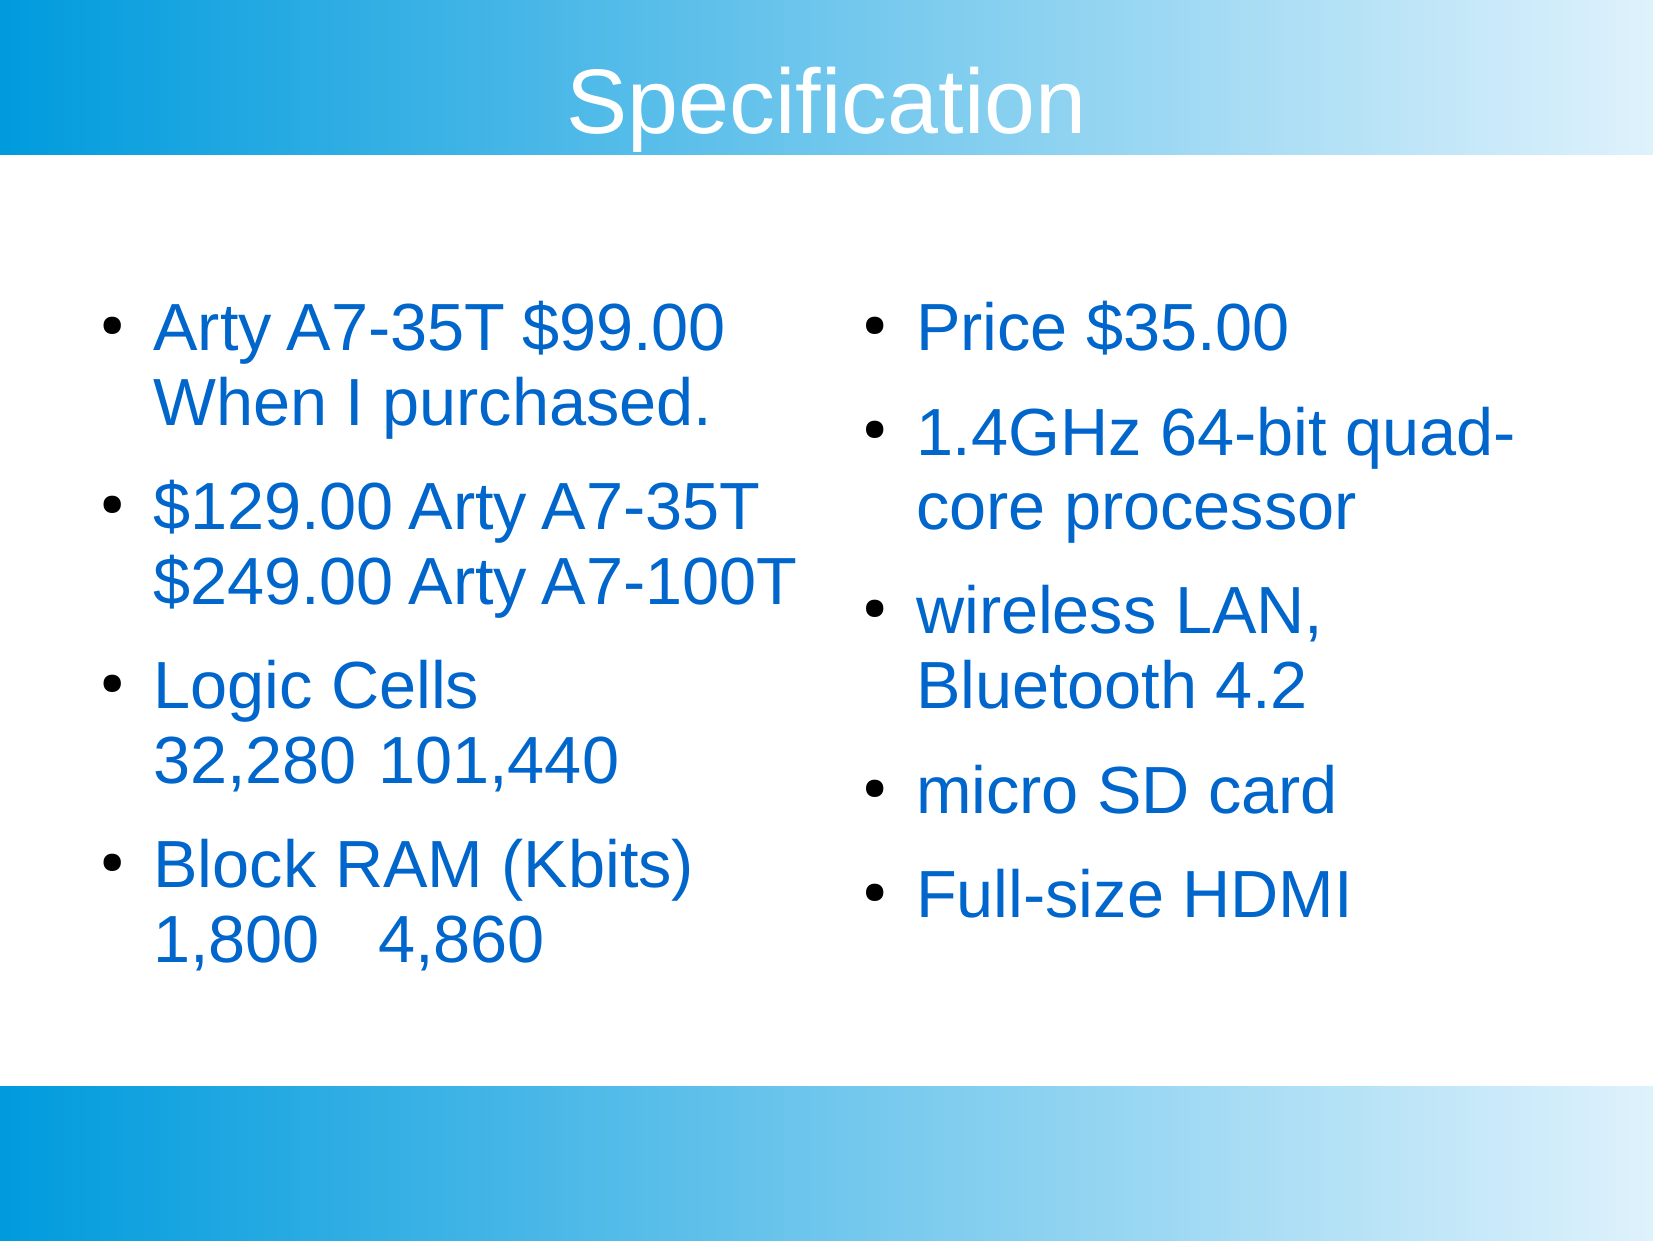

# Specification
Arty A7-35T $99.00 When I purchased.
$129.00 Arty A7-35T $249.00 Arty A7-100T
Logic Cells			32,280	101,440
Block RAM (Kbits)	1,800	4,860
Price $35.00
1.4GHz 64-bit quad-core processor
wireless LAN, Bluetooth 4.2
micro SD card
Full-size HDMI